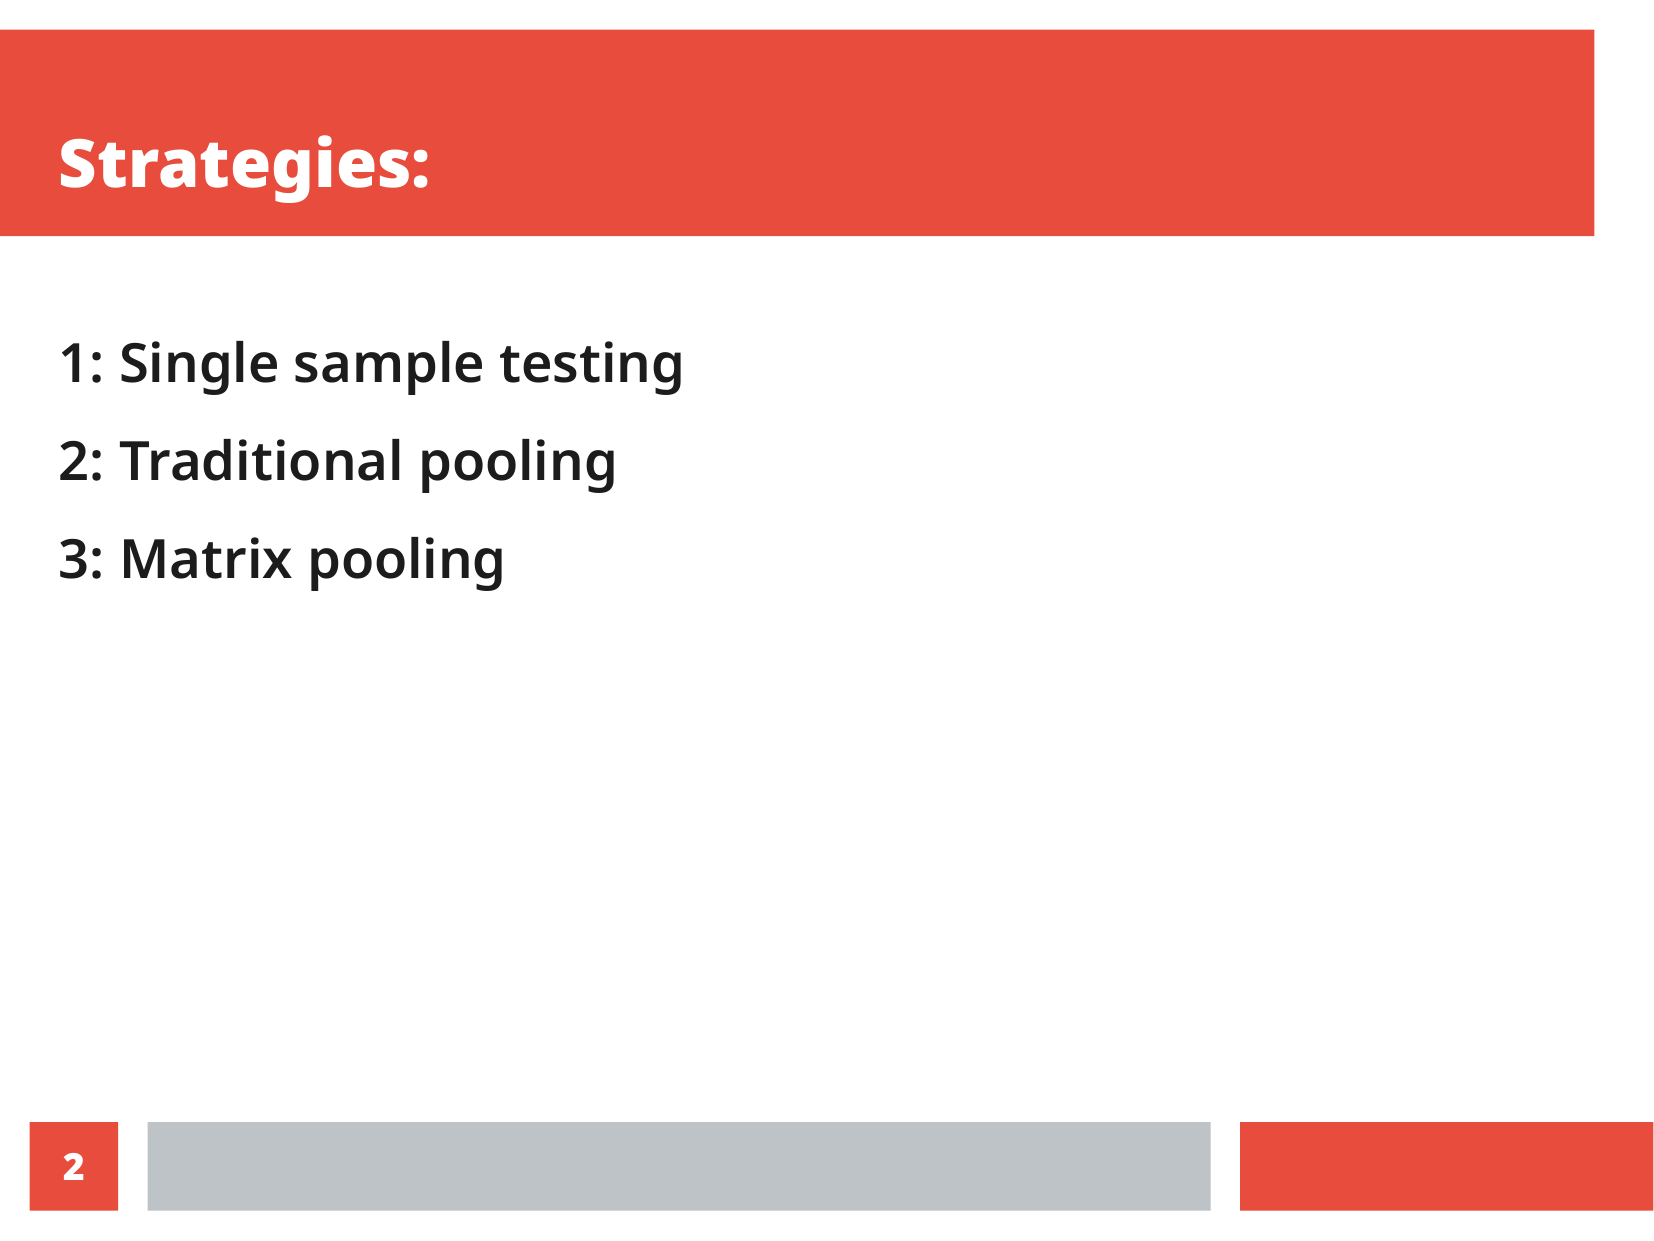

# Strategies:
1: Single sample testing
2: Traditional pooling
3: Matrix pooling
2